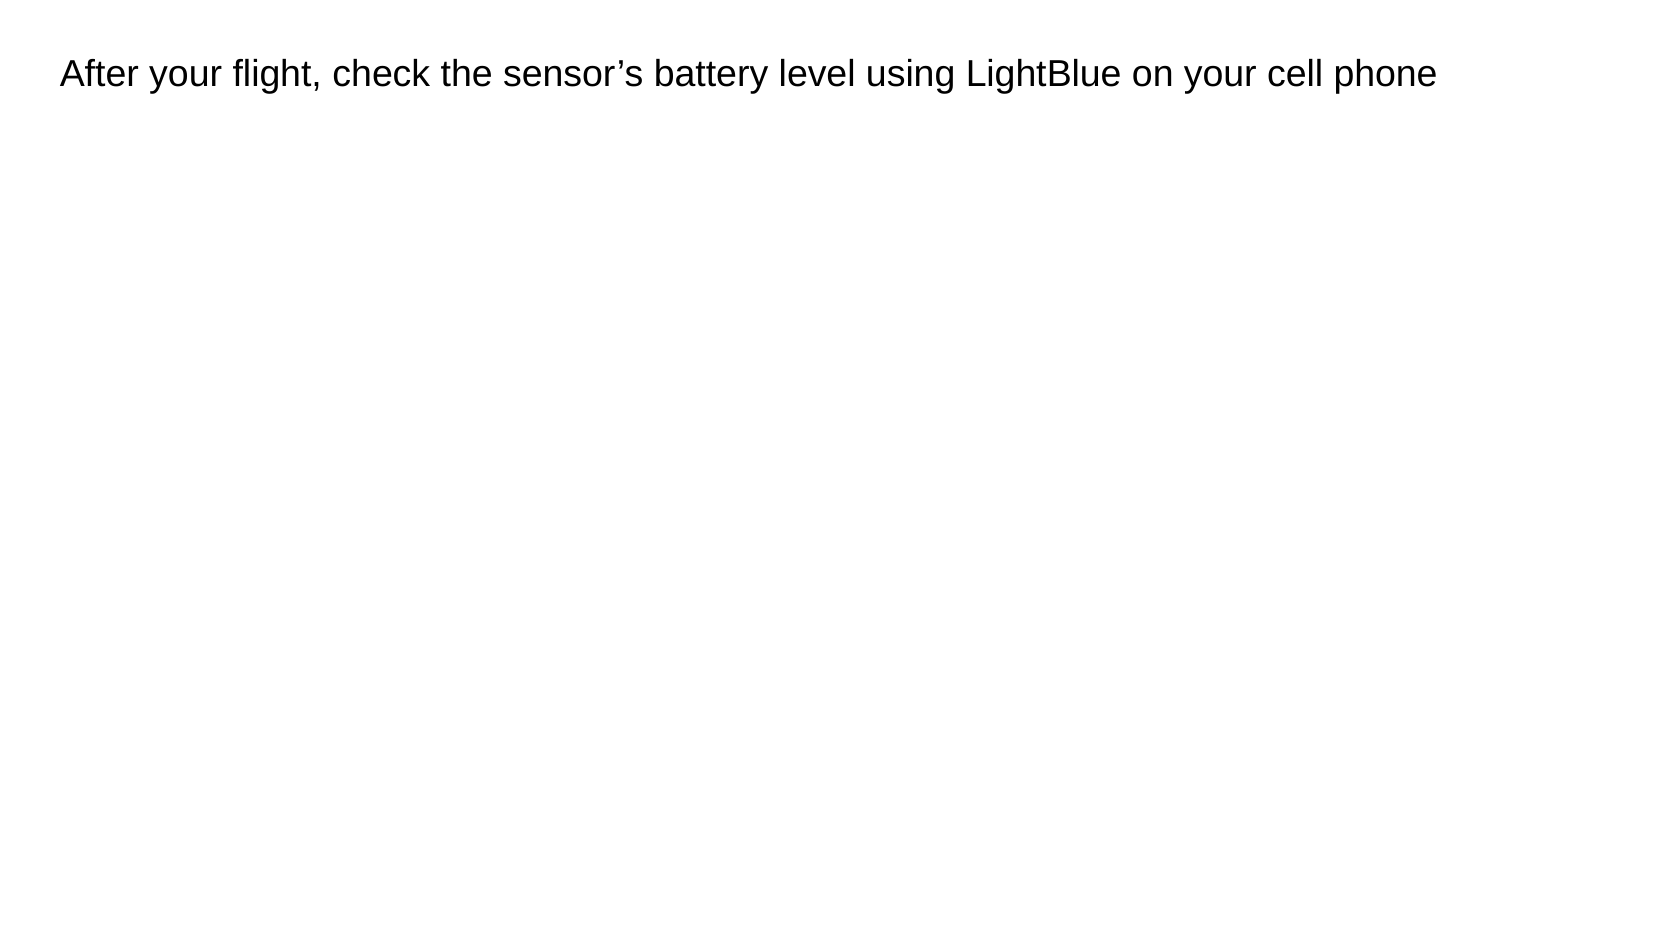

After your flight, check the sensor’s battery level using LightBlue on your cell phone